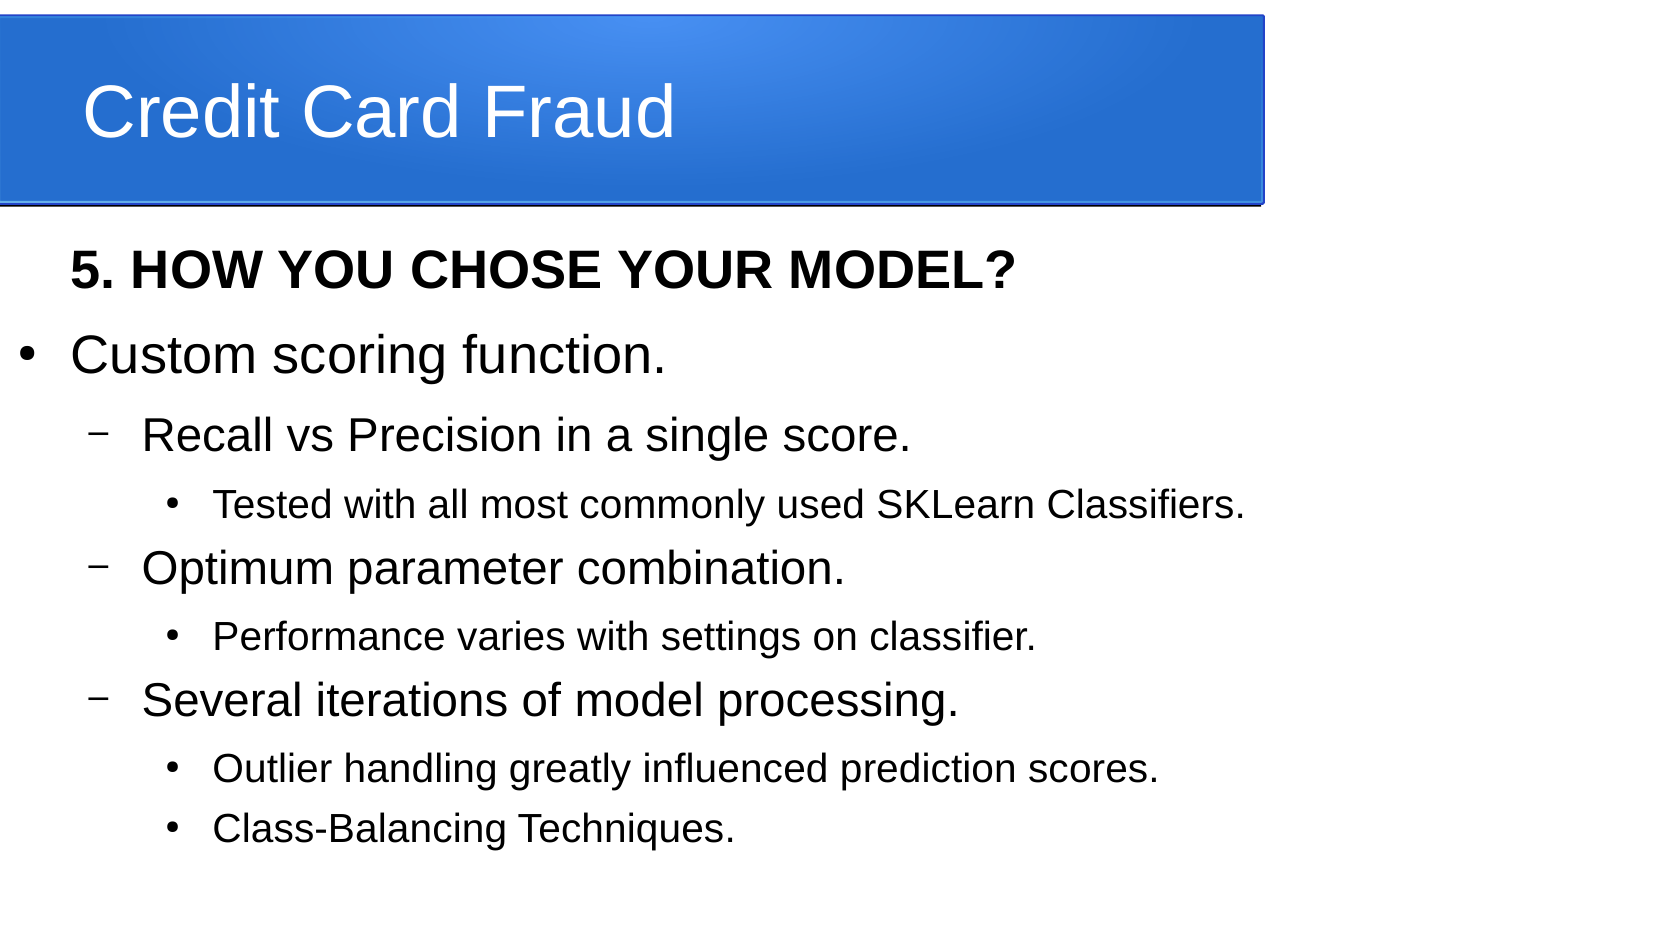

# Credit Card Fraud
5. HOW YOU CHOSE YOUR MODEL?
Custom scoring function.
Recall vs Precision in a single score.
Tested with all most commonly used SKLearn Classifiers.
Optimum parameter combination.
Performance varies with settings on classifier.
Several iterations of model processing.
Outlier handling greatly influenced prediction scores.
Class-Balancing Techniques.